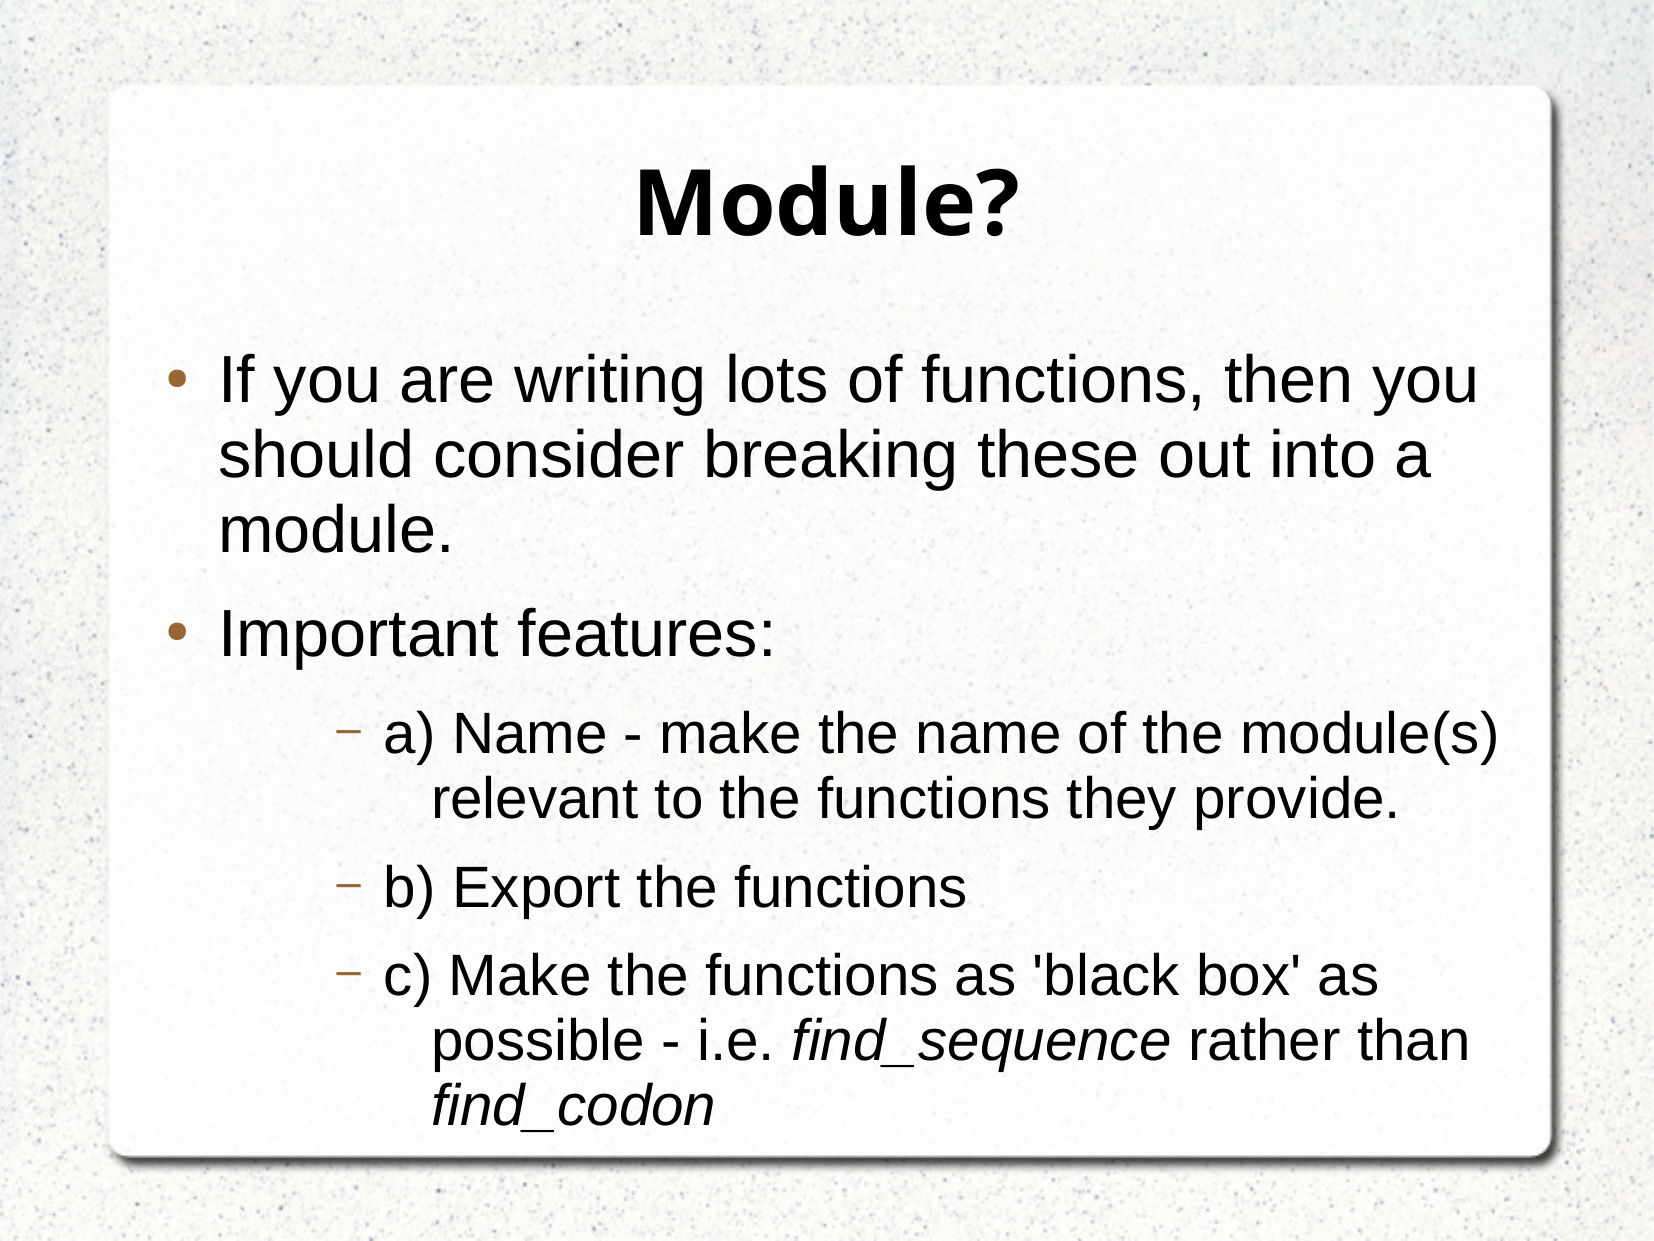

# Module?
If you are writing lots of functions, then you should consider breaking these out into a module.
Important features:
a) Name - make the name of the module(s) relevant to the functions they provide.
b) Export the functions
c) Make the functions as 'black box' as possible - i.e. find_sequence rather than find_codon